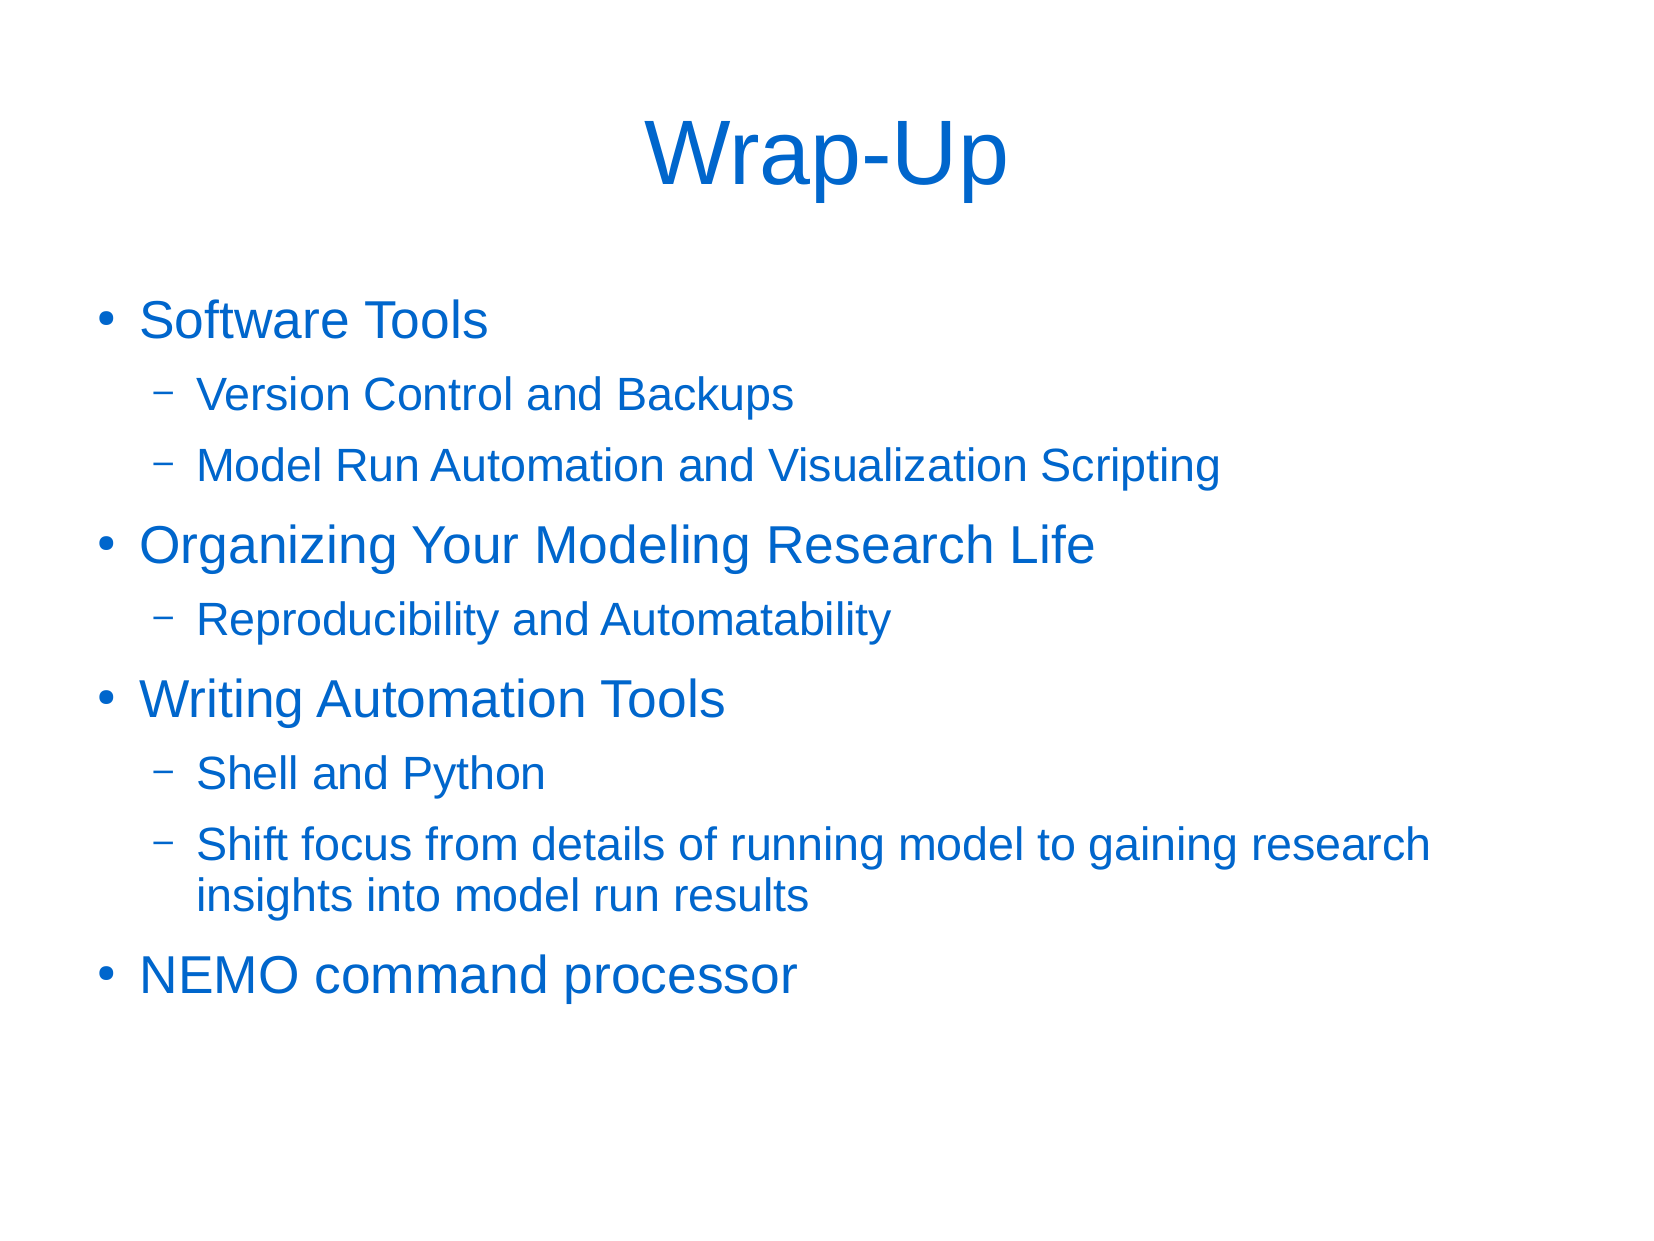

# Wrap-Up
Software Tools
Version Control and Backups
Model Run Automation and Visualization Scripting
Organizing Your Modeling Research Life
Reproducibility and Automatability
Writing Automation Tools
Shell and Python
Shift focus from details of running model to gaining research insights into model run results
NEMO command processor